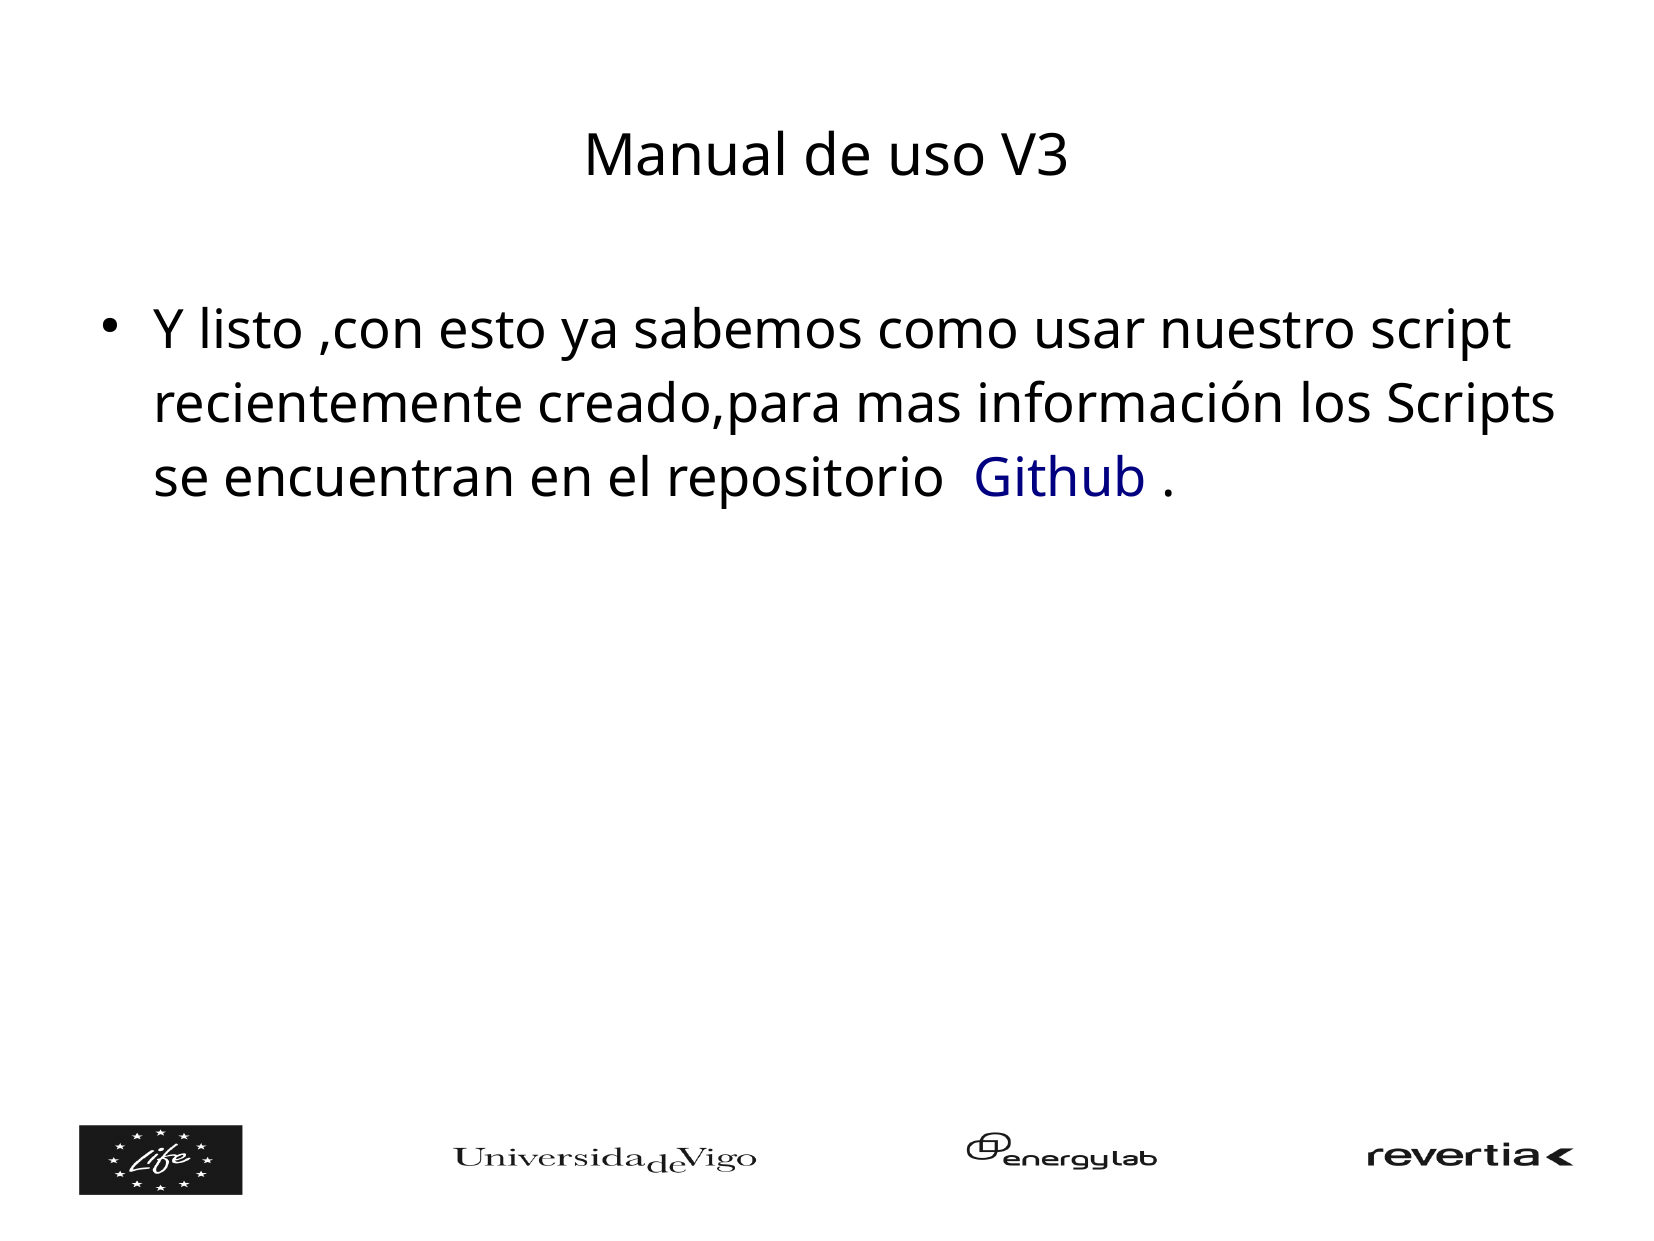

# Manual de uso V3
Y listo ,con esto ya sabemos como usar nuestro script recientemente creado,para mas información los Scripts se encuentran en el repositorio Github .